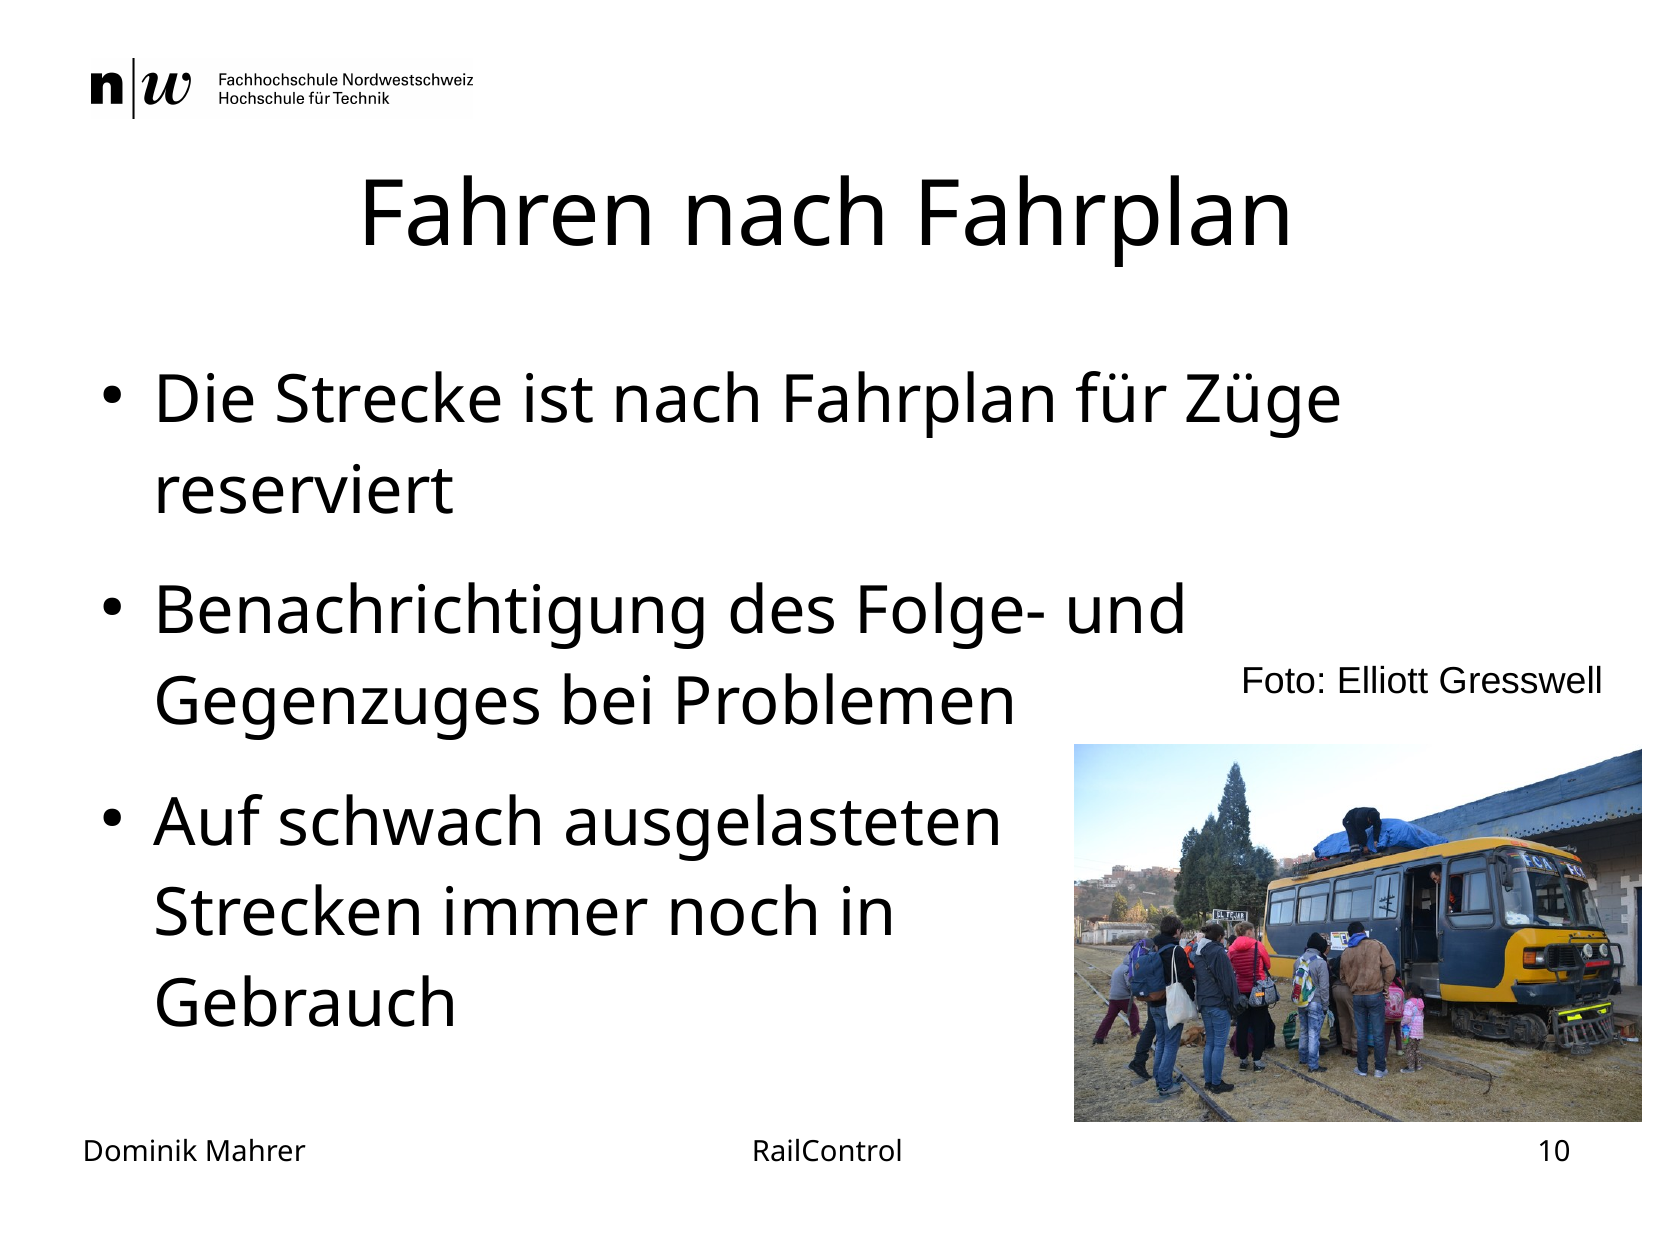

# Fahren nach Fahrplan
Die Strecke ist nach Fahrplan für Züge reserviert
Benachrichtigung des Folge- und Gegenzuges bei Problemen
Auf schwach ausgelasteten
Strecken immer noch in
Gebrauch
Foto: Elliott Gresswell
Dominik Mahrer
RailControl
10